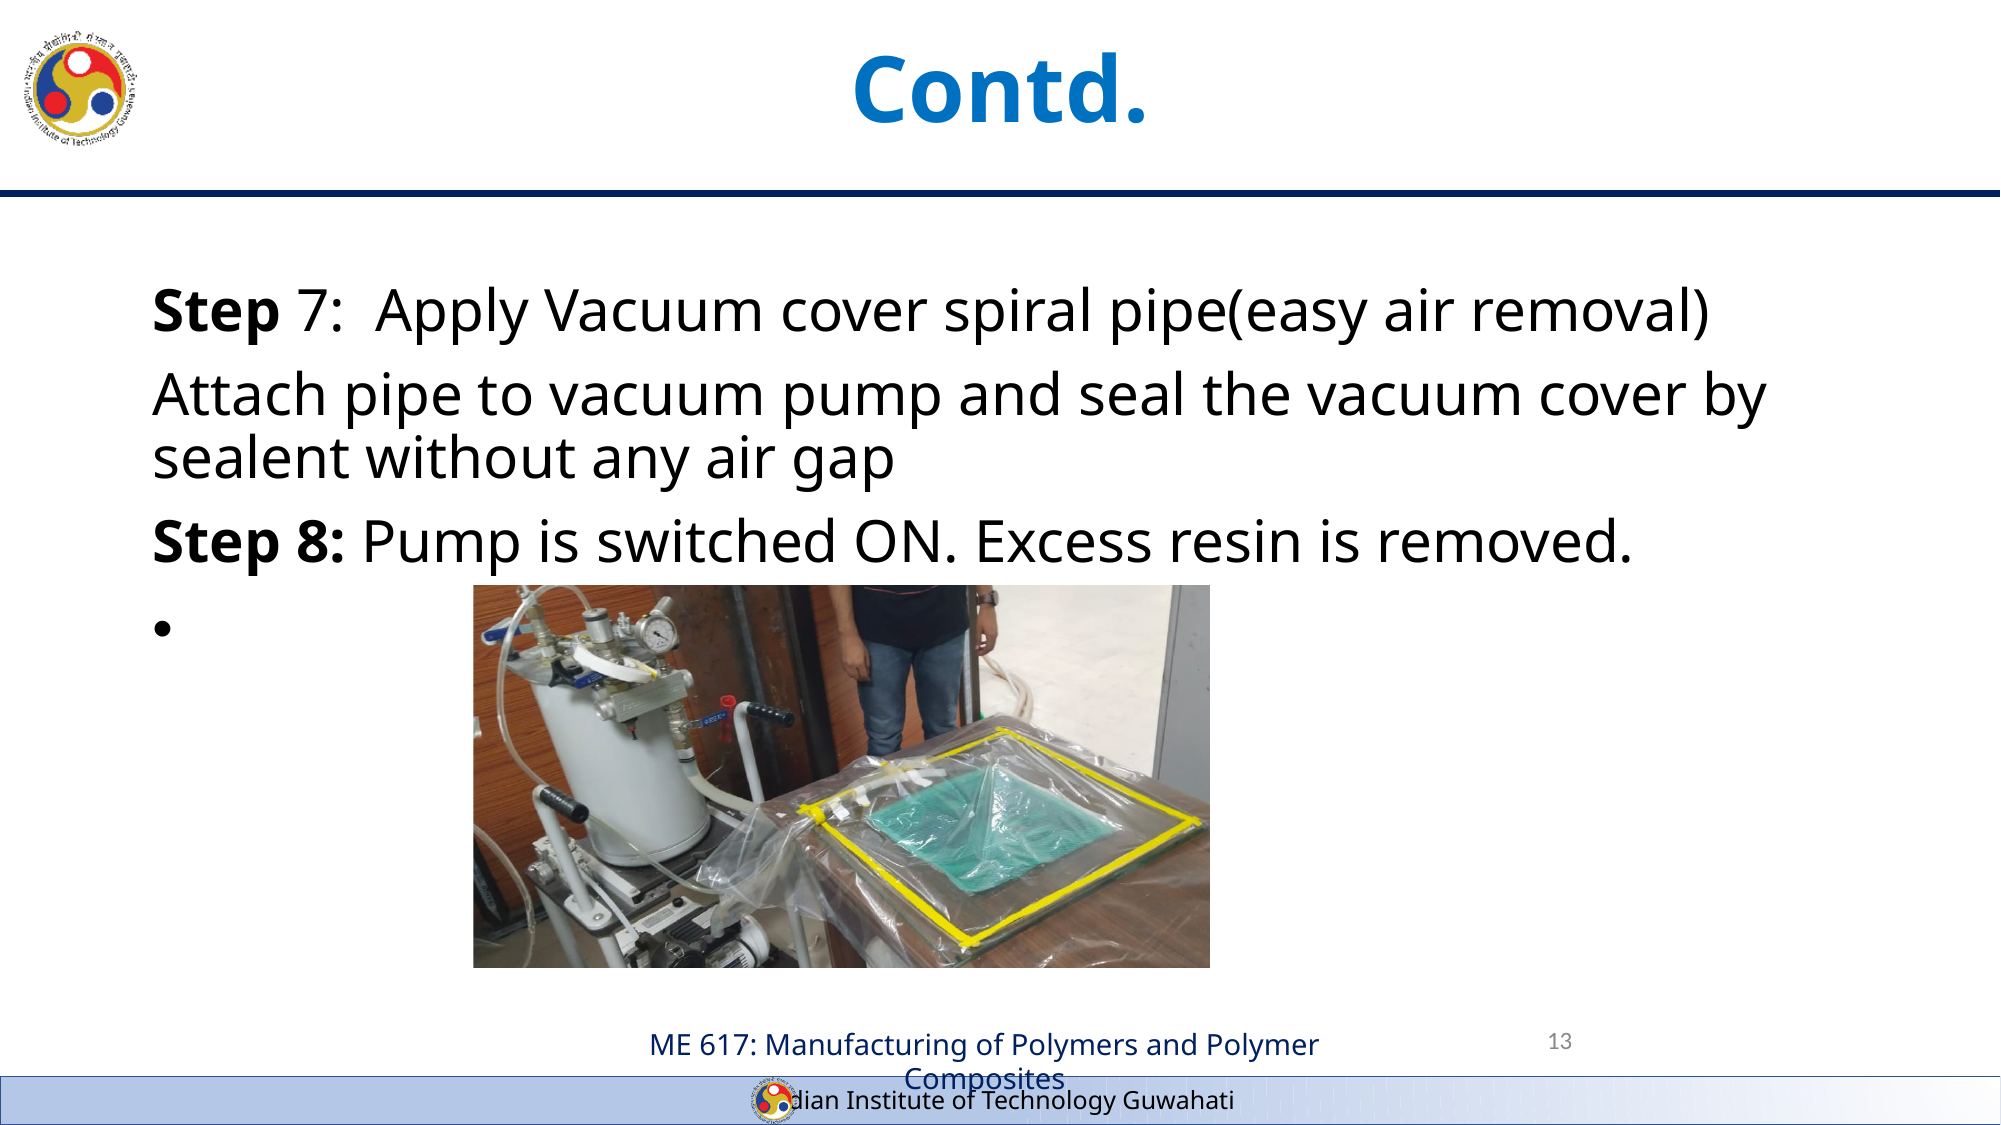

# Contd.
Step 7: Apply Vacuum cover spiral pipe(easy air removal)
Attach pipe to vacuum pump and seal the vacuum cover by sealent without any air gap
Step 8: Pump is switched ON. Excess resin is removed.